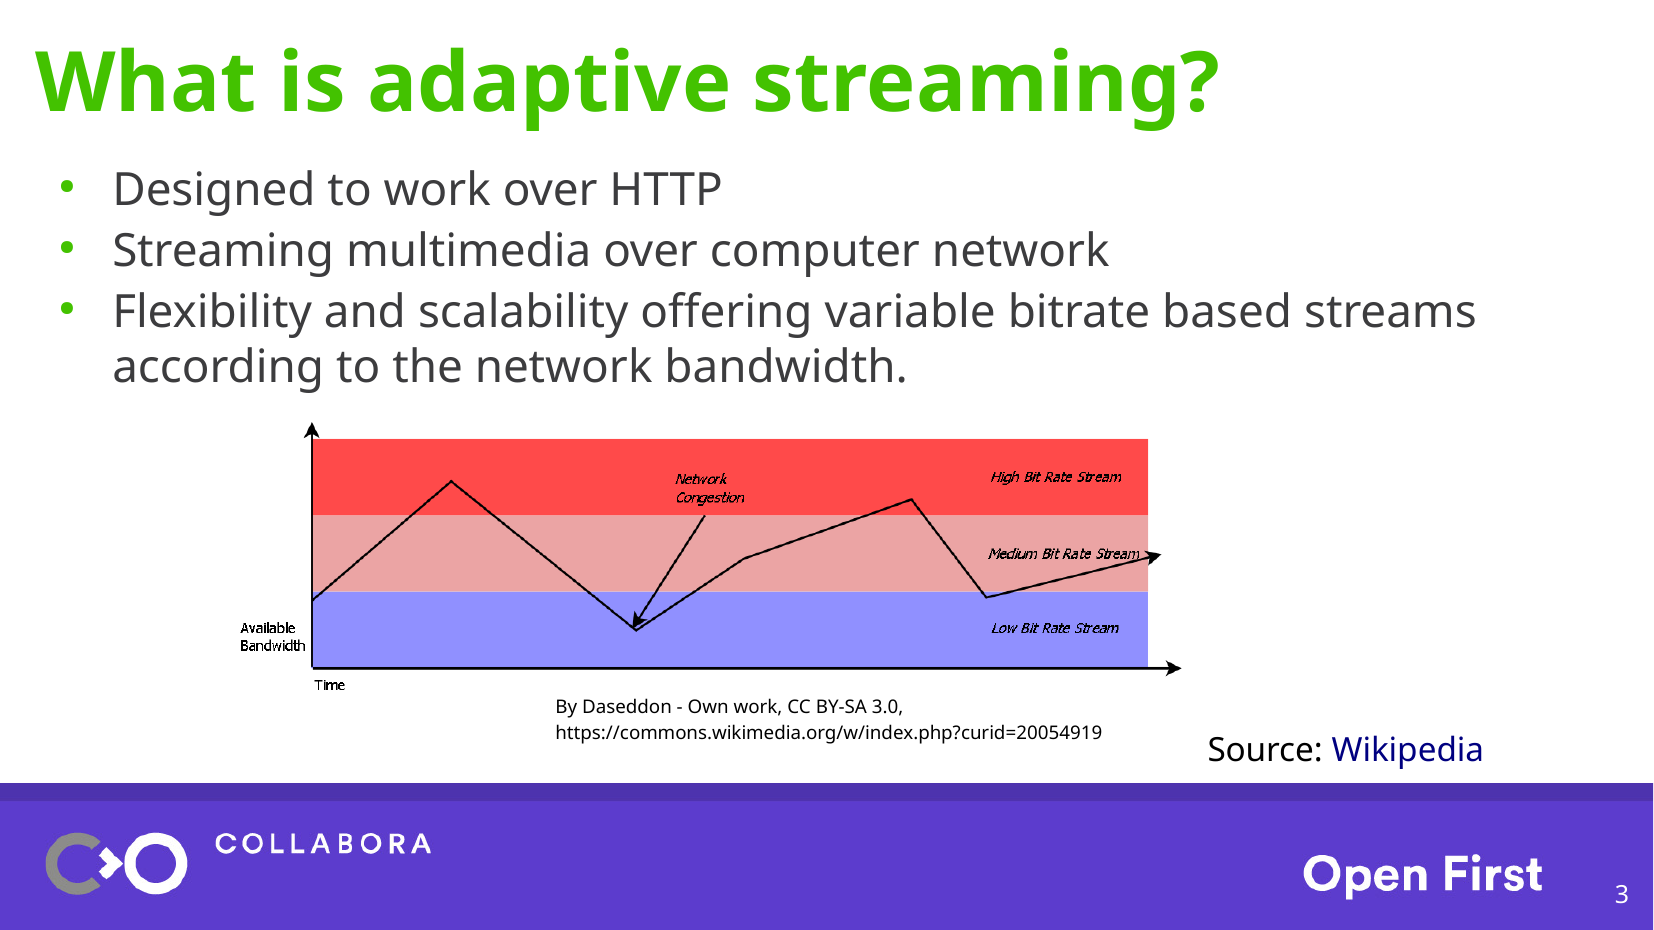

# What is adaptive streaming?
Designed to work over HTTP
Streaming multimedia over computer network
Flexibility and scalability offering variable bitrate based streams according to the network bandwidth.
3
By Daseddon - Own work, CC BY-SA 3.0, https://commons.wikimedia.org/w/index.php?curid=20054919
Source: Wikipedia